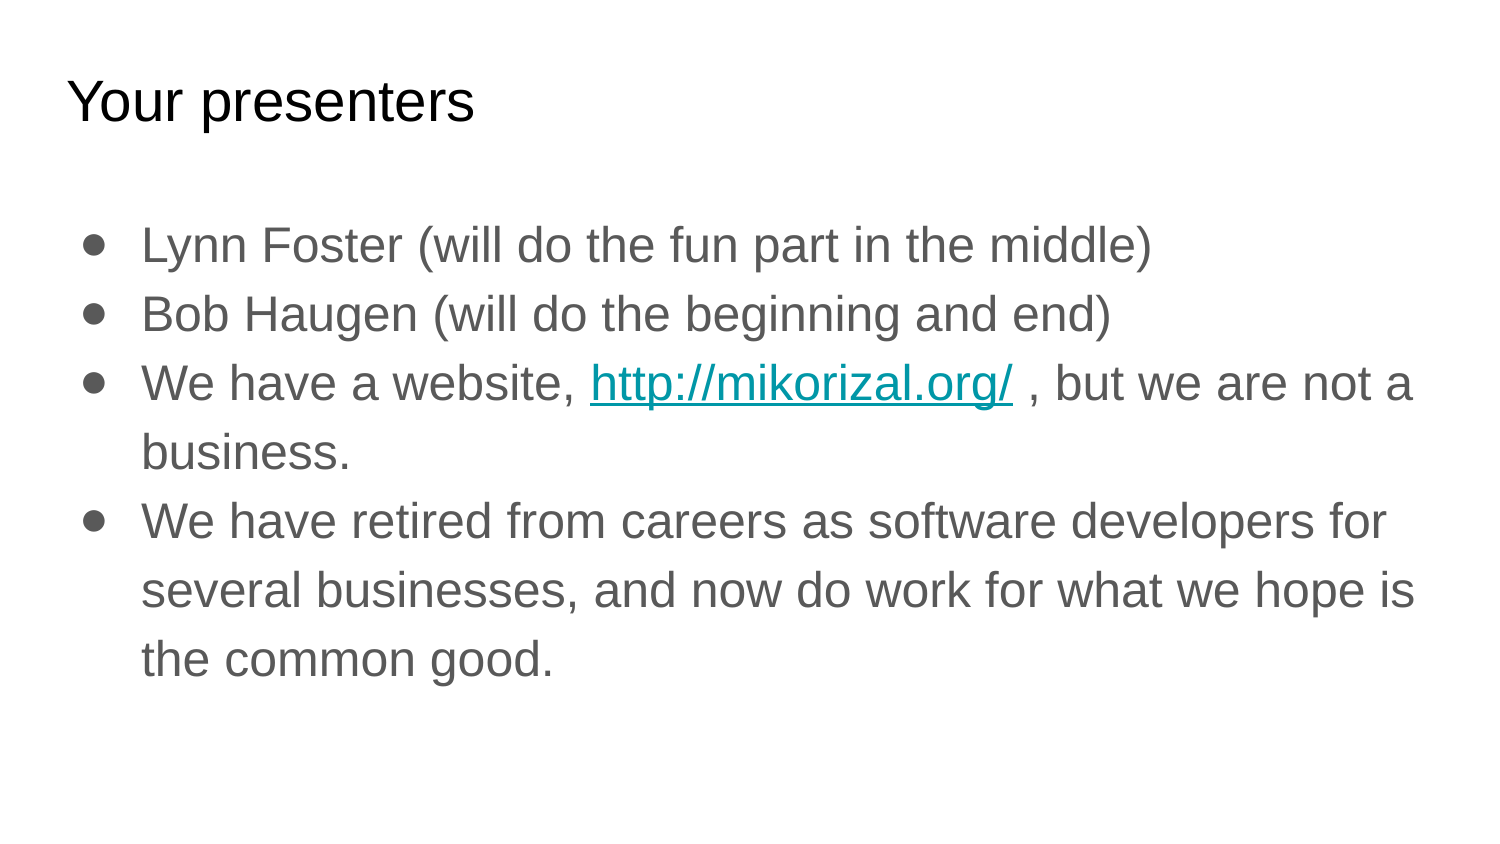

# Your presenters
Lynn Foster (will do the fun part in the middle)
Bob Haugen (will do the beginning and end)
We have a website, http://mikorizal.org/ , but we are not a business.
We have retired from careers as software developers for several businesses, and now do work for what we hope is the common good.